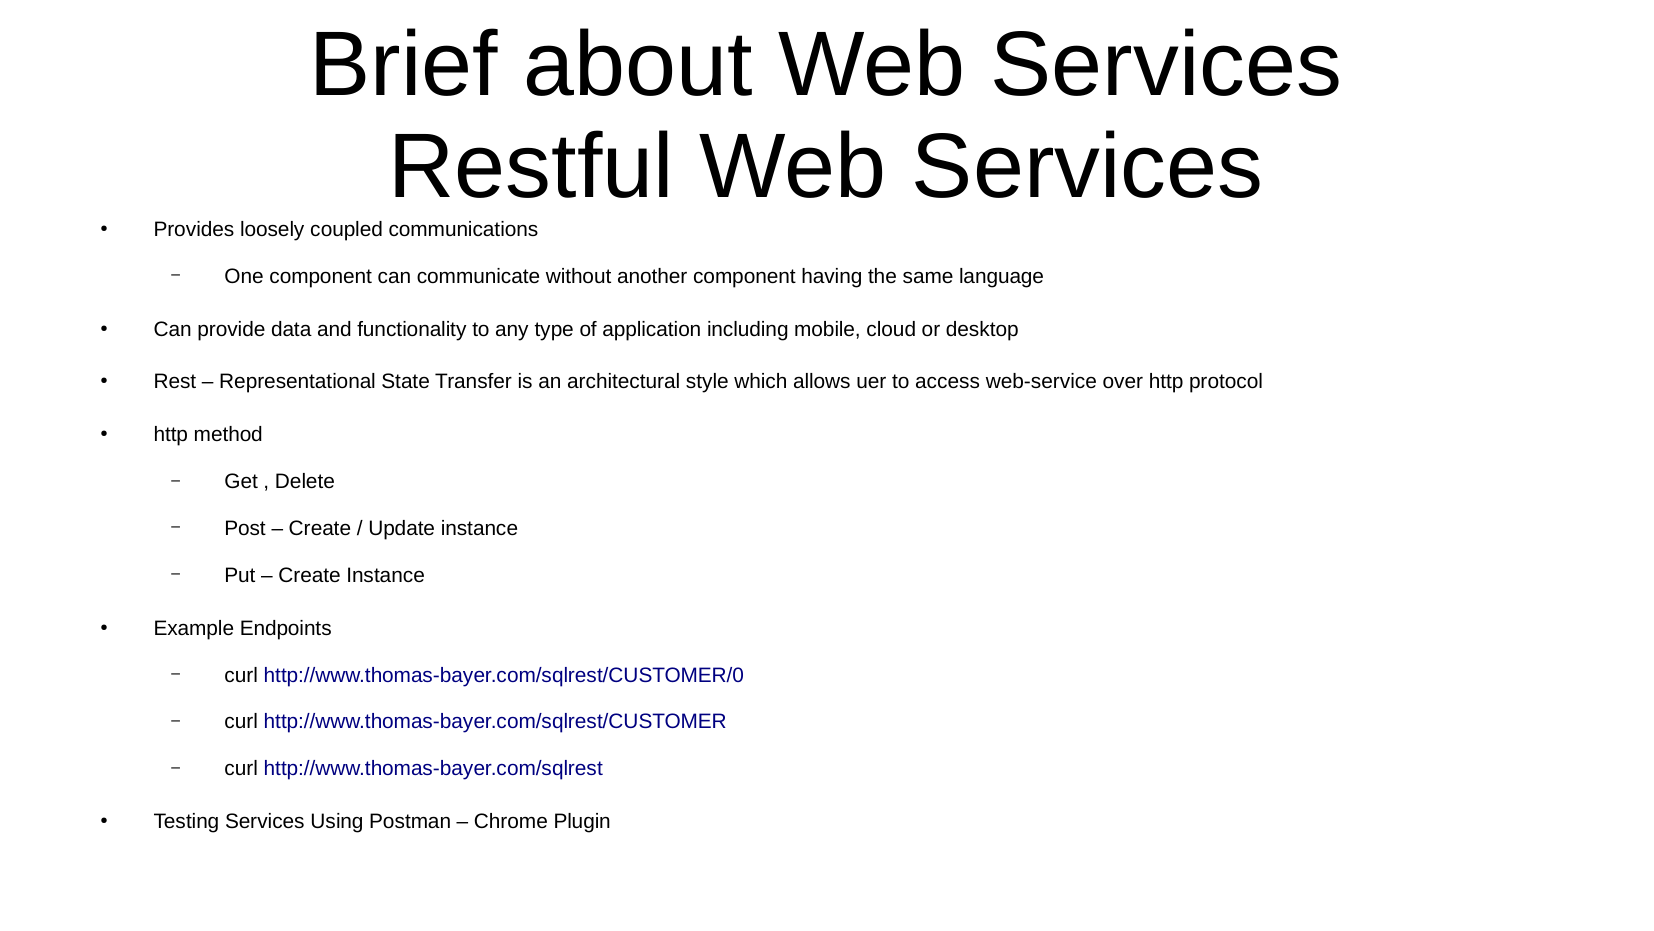

# Brief about Web Services Restful Web Services
Provides loosely coupled communications
One component can communicate without another component having the same language
Can provide data and functionality to any type of application including mobile, cloud or desktop
Rest – Representational State Transfer is an architectural style which allows uer to access web-service over http protocol
http method
Get , Delete
Post – Create / Update instance
Put – Create Instance
Example Endpoints
curl http://www.thomas-bayer.com/sqlrest/CUSTOMER/0
curl http://www.thomas-bayer.com/sqlrest/CUSTOMER
curl http://www.thomas-bayer.com/sqlrest
Testing Services Using Postman – Chrome Plugin